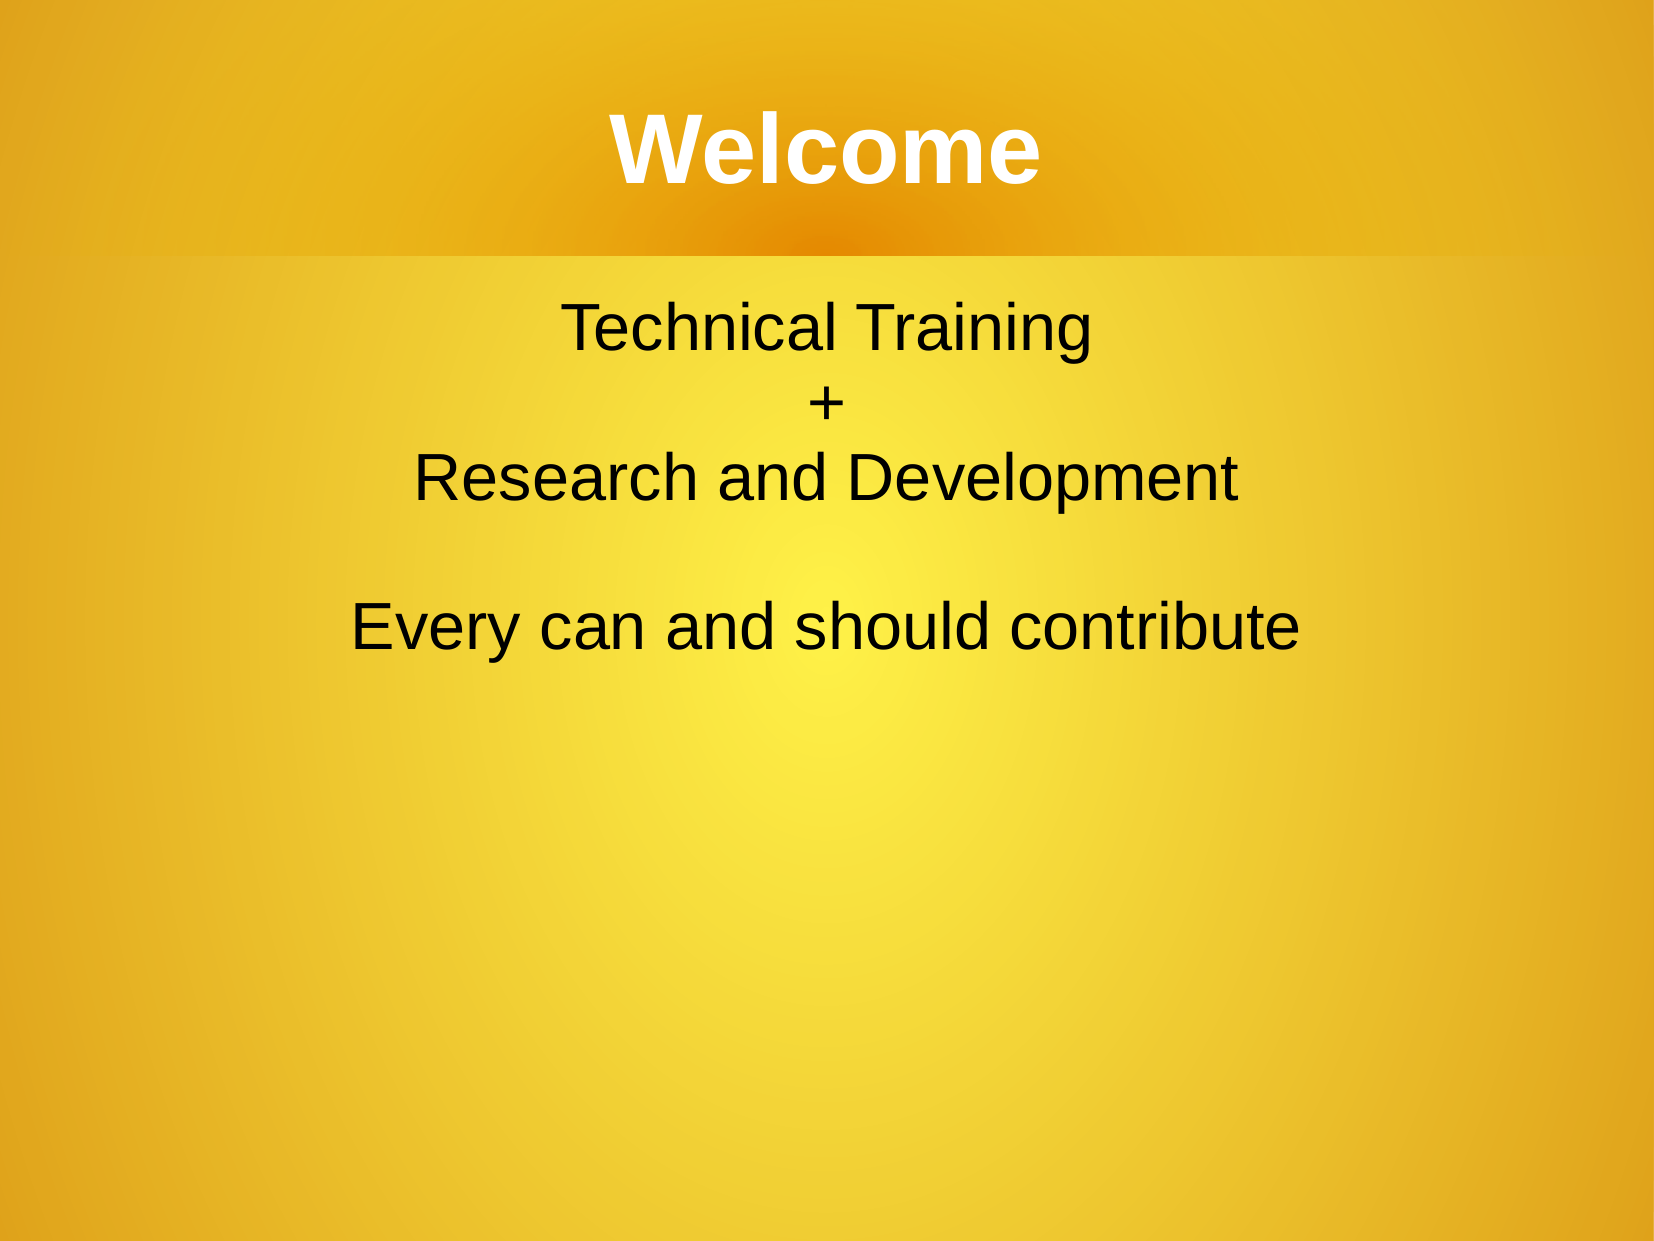

# Welcome
Technical Training
+
Research and Development
Every can and should contribute